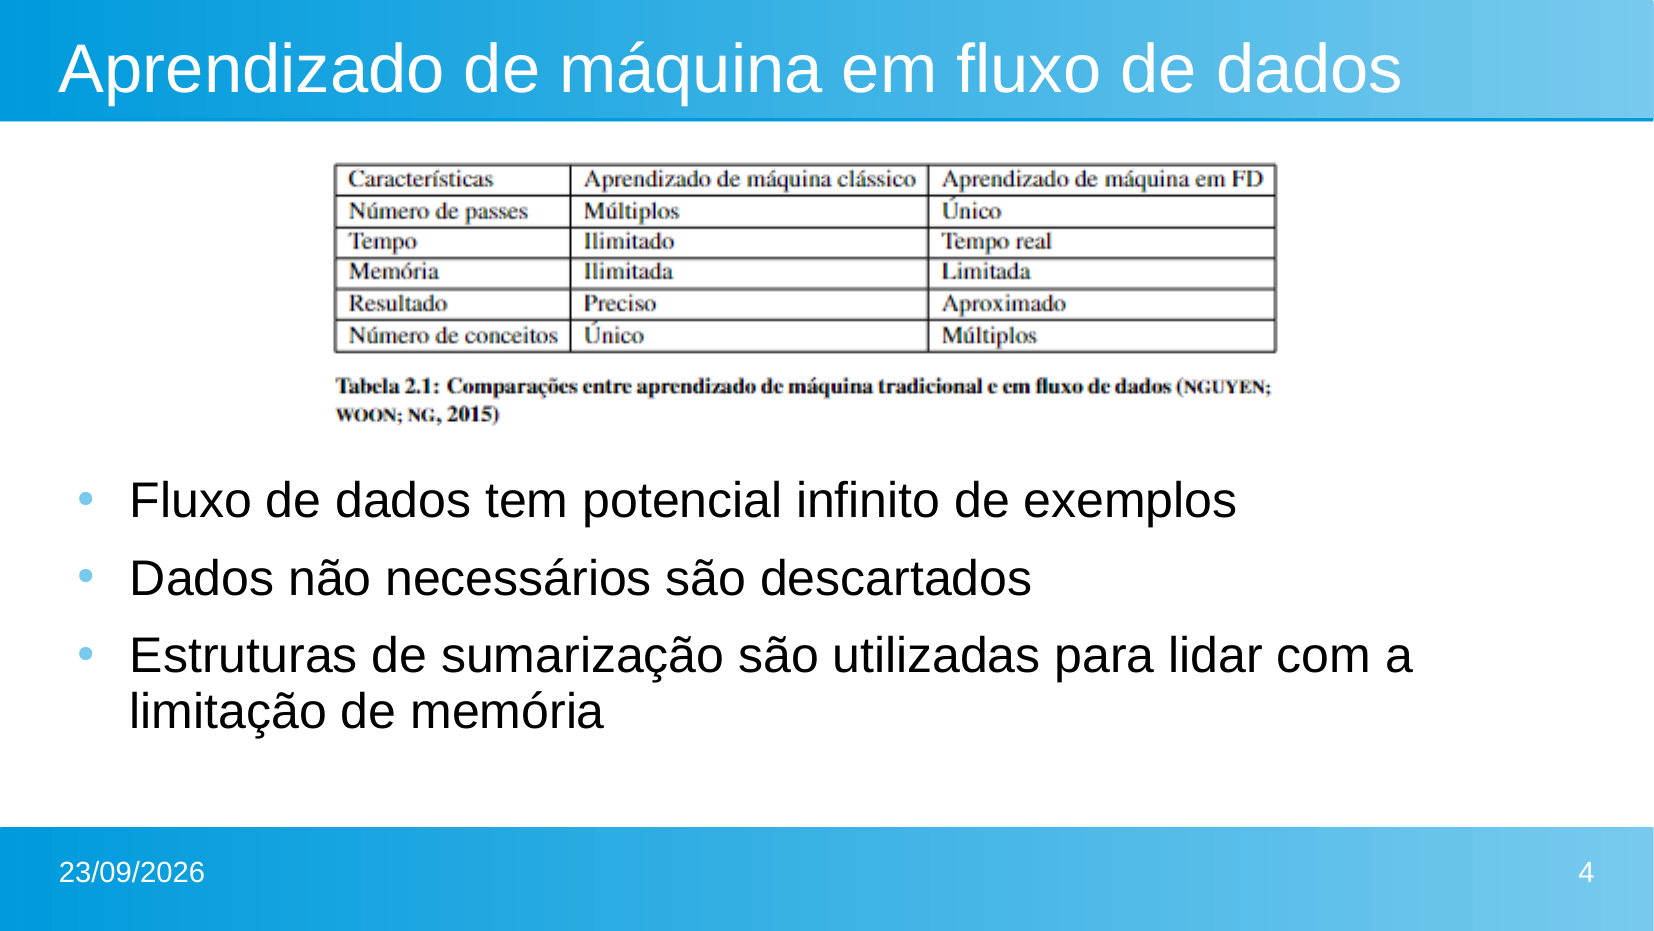

# Aprendizado de máquina em fluxo de dados
Fluxo de dados tem potencial infinito de exemplos
Dados não necessários são descartados
Estruturas de sumarização são utilizadas para lidar com a limitação de memória
4